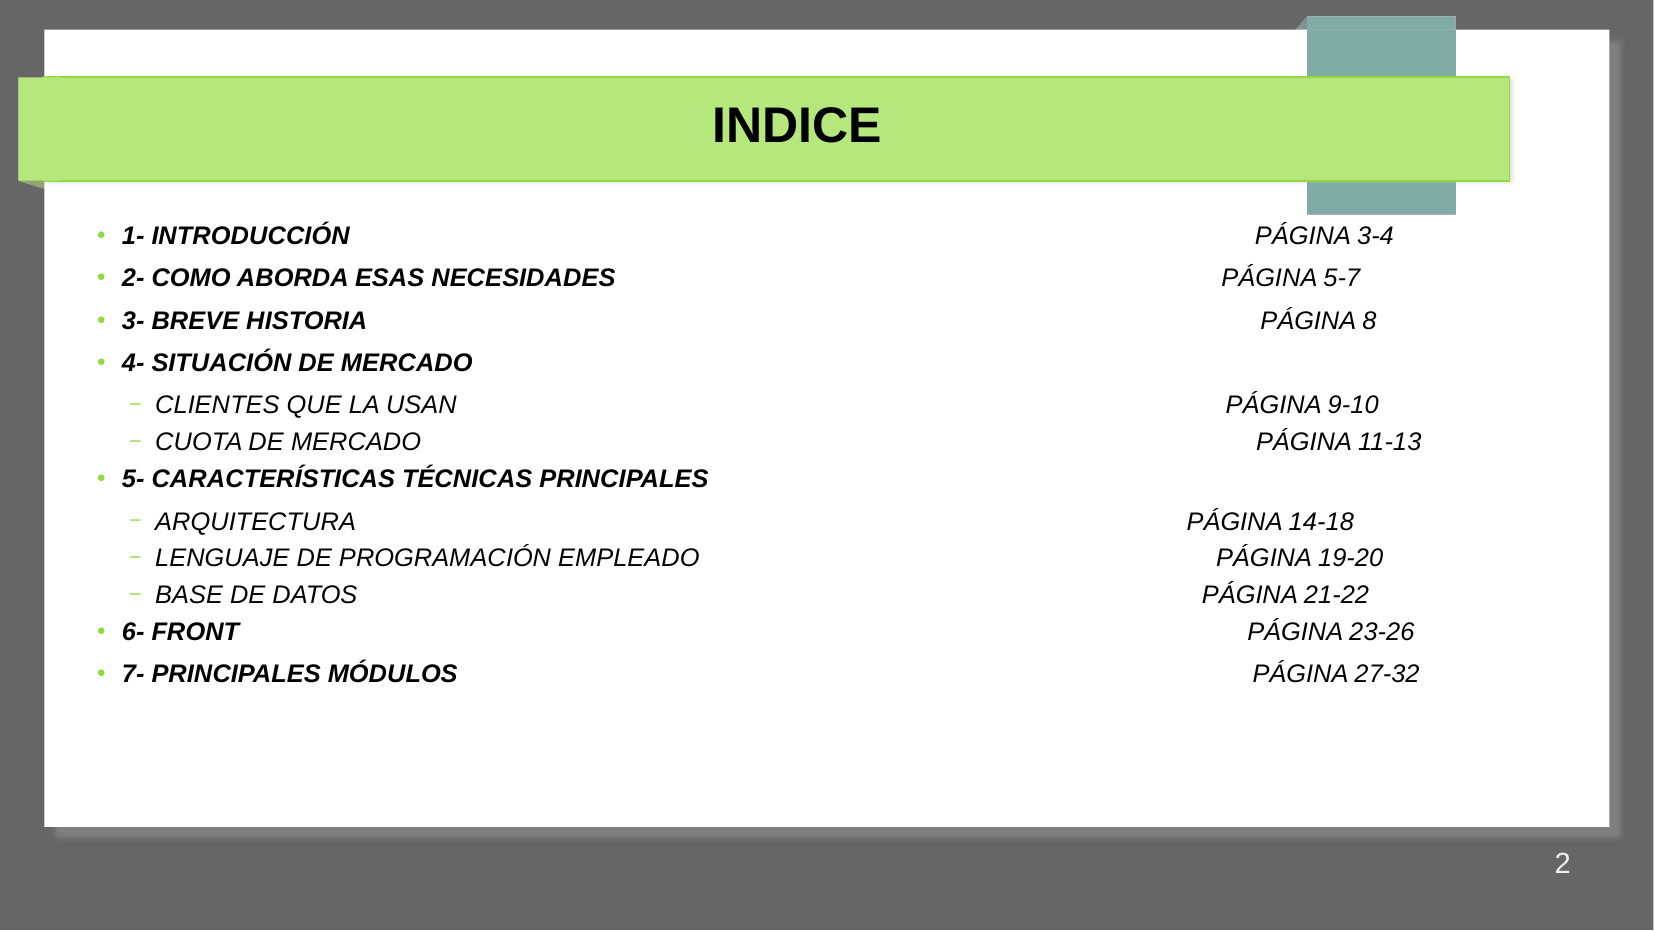

# INDICE
1- INTRODUCCIÓN 																																											 	 PÁGINA 3-4
2- COMO ABORDA ESAS NECESIDADES 		 PÁGINA 5-7
3- BREVE HISTORIA 	 PÁGINA 8
4- SITUACIÓN DE MERCADO
CLIENTES QUE LA USAN 	 																			 PÁGINA 9-10
CUOTA DE MERCADO					 PÁGINA 11-13
5- CARACTERÍSTICAS TÉCNICAS PRINCIPALES
ARQUITECTURA										 PÁGINA 14-18
LENGUAJE DE PROGRAMACIÓN EMPLEADO PÁGINA 19-20
BASE DE DATOS PÁGINA 21-22
6- FRONT PÁGINA 23-26
7- PRINCIPALES MÓDULOS 			 PÁGINA 27-32
2